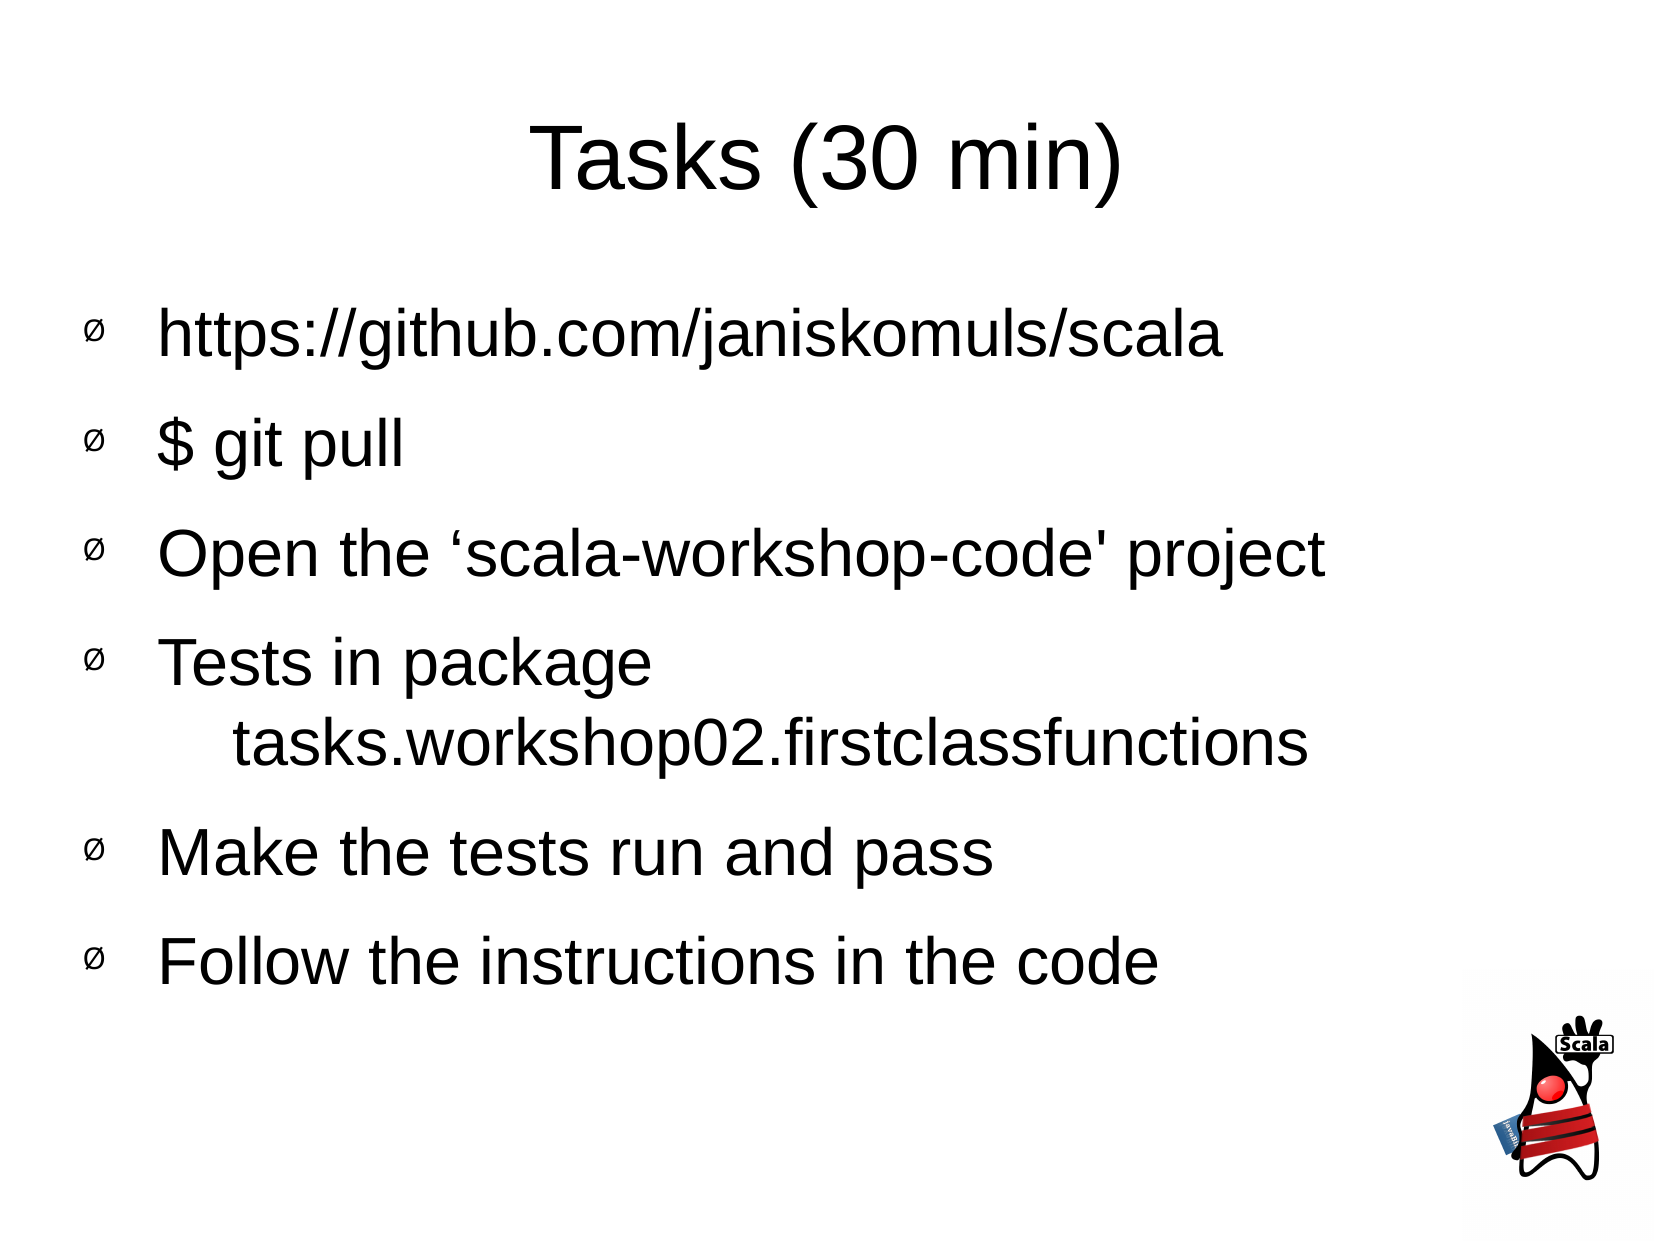

# Tasks (30 min)
https://github.com/janiskomuls/scala
$ git pull
Open the ‘scala-workshop-code' project
Tests in package tasks.workshop02.firstclassfunctions
Make the tests run and pass
Follow the instructions in the code